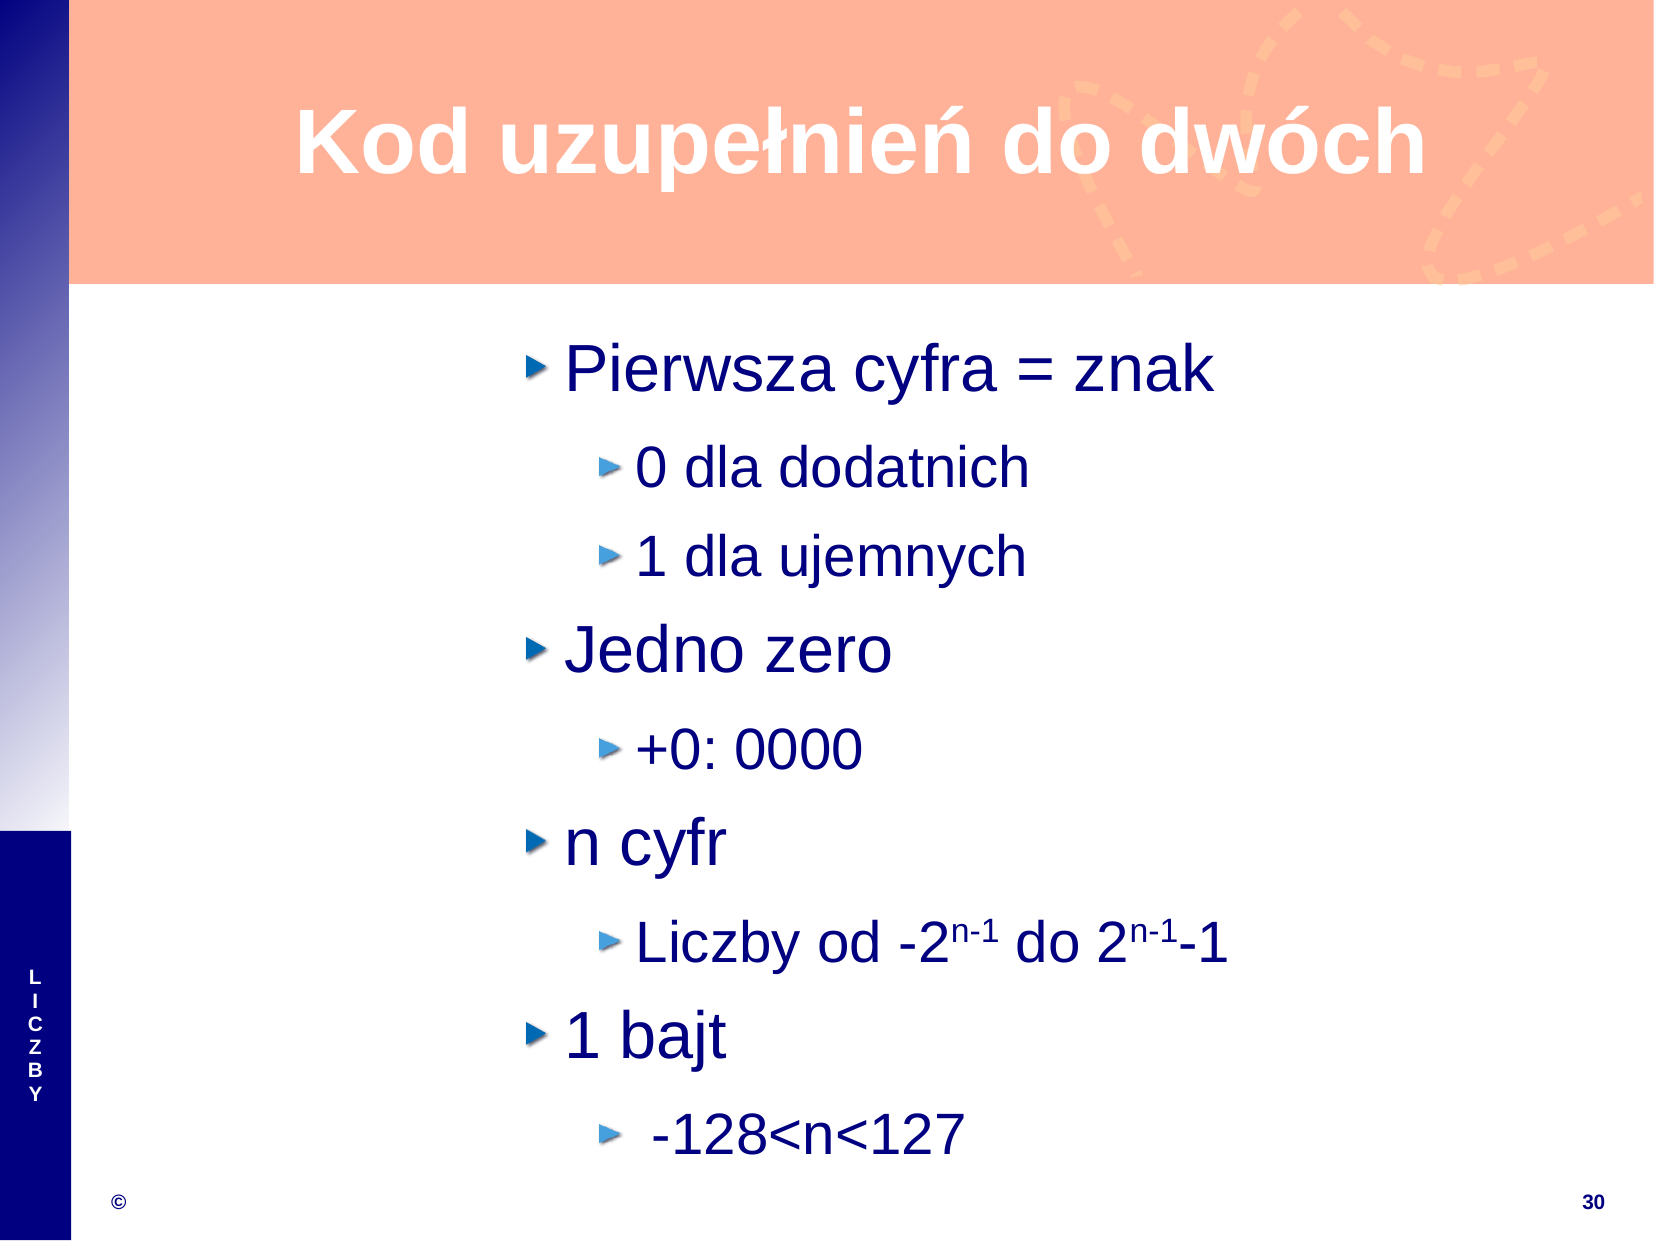

# Kod uzupełnień do dwóch
Pierwsza cyfra = znak
0 dla dodatnich
1 dla ujemnych
Jedno zero
+0: 0000
n cyfr
Liczby od -2n-1 do 2n-1-1
1 bajt
 -128<n<127
L
I
C
Z
B
Y